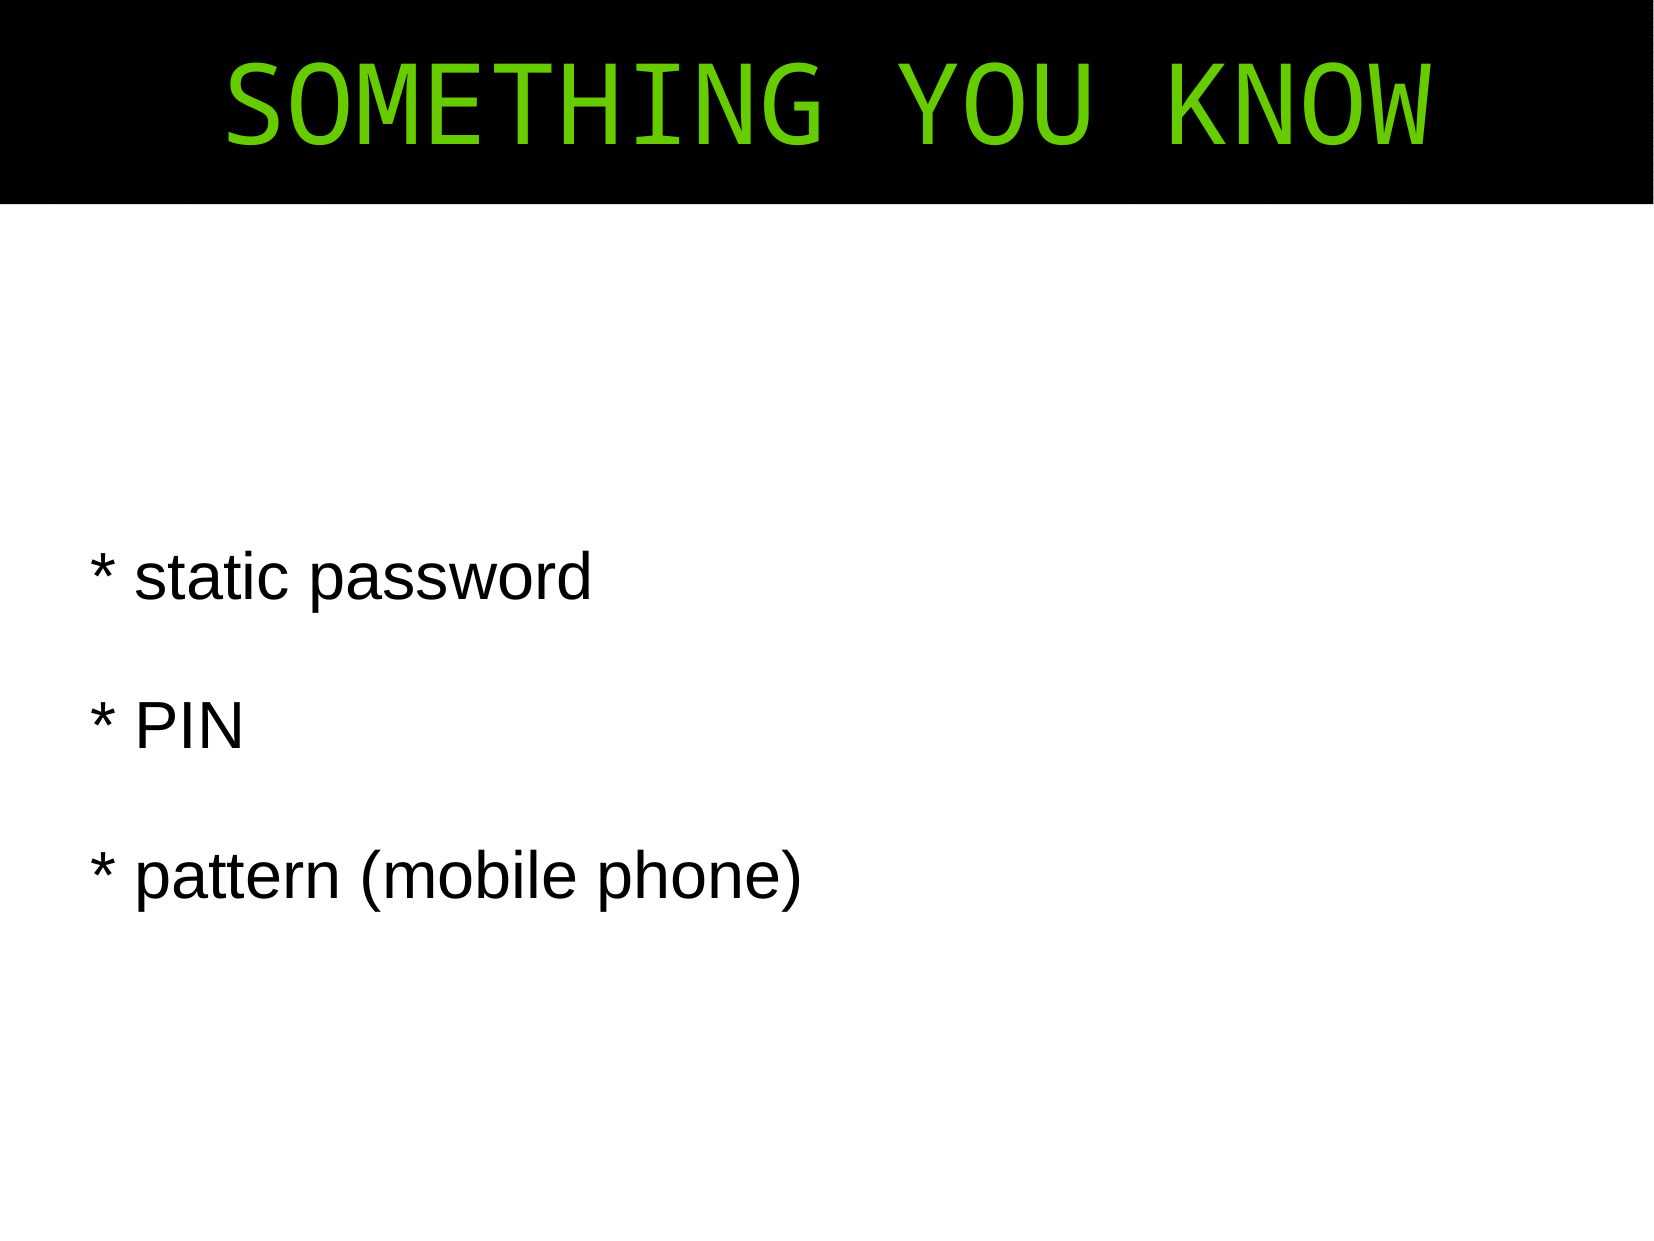

# SOMETHING YOU KNOW
* static password
* PIN
* pattern (mobile phone)